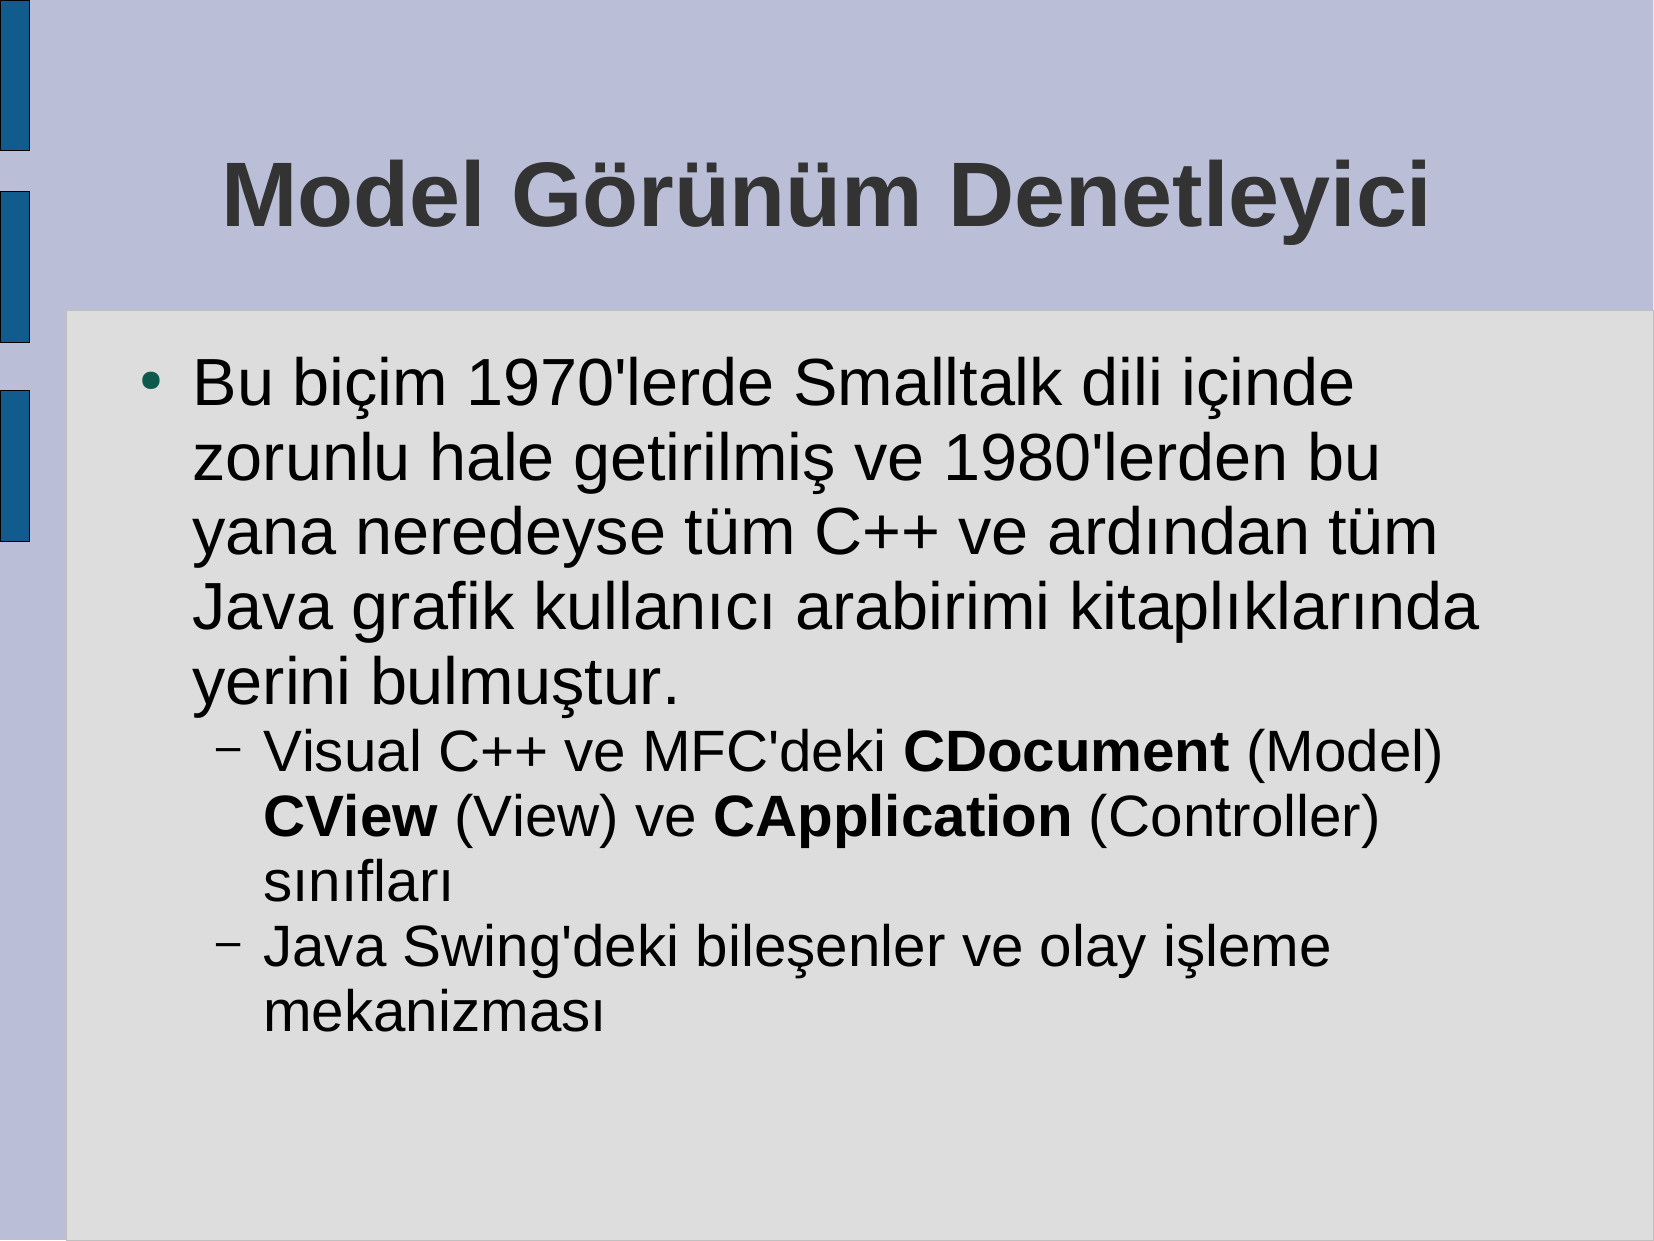

# Model Görünüm Denetleyici
Bu biçim 1970'lerde Smalltalk dili içinde zorunlu hale getirilmiş ve 1980'lerden bu yana neredeyse tüm C++ ve ardından tüm Java grafik kullanıcı arabirimi kitaplıklarında yerini bulmuştur.
Visual C++ ve MFC'deki CDocument (Model) CView (View) ve CApplication (Controller) sınıfları
Java Swing'deki bileşenler ve olay işleme mekanizması